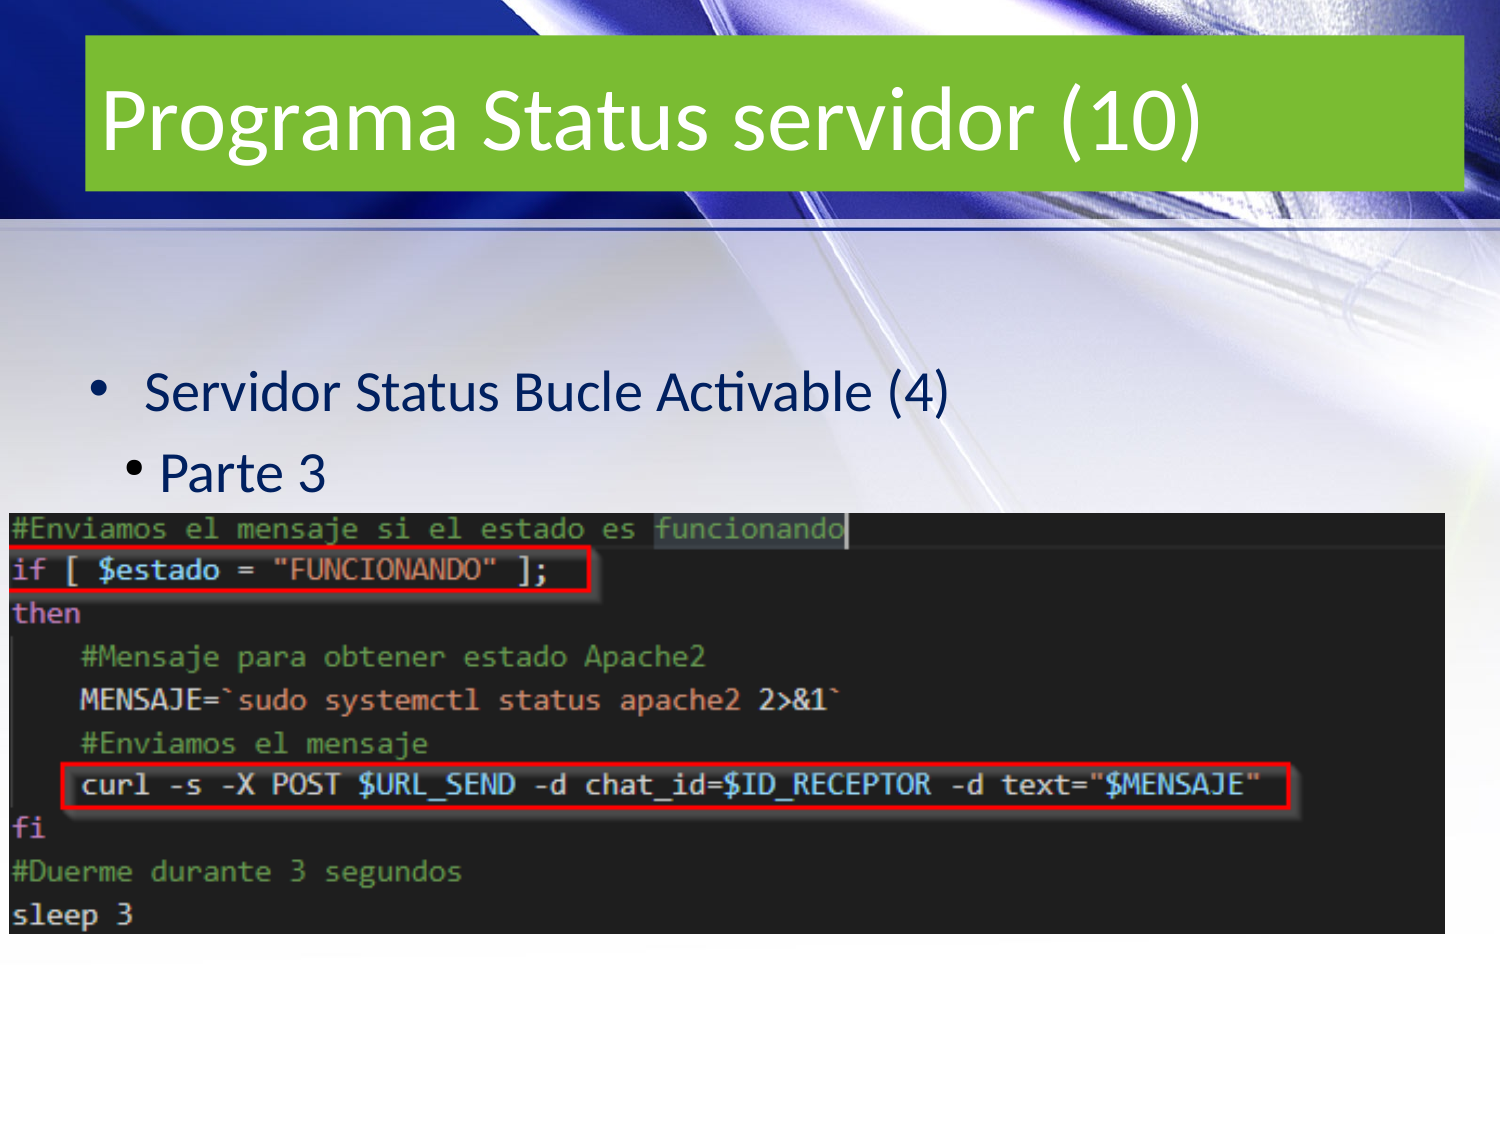

Programa Status servidor (10)
Servidor Status Bucle Activable (4)
Parte 3